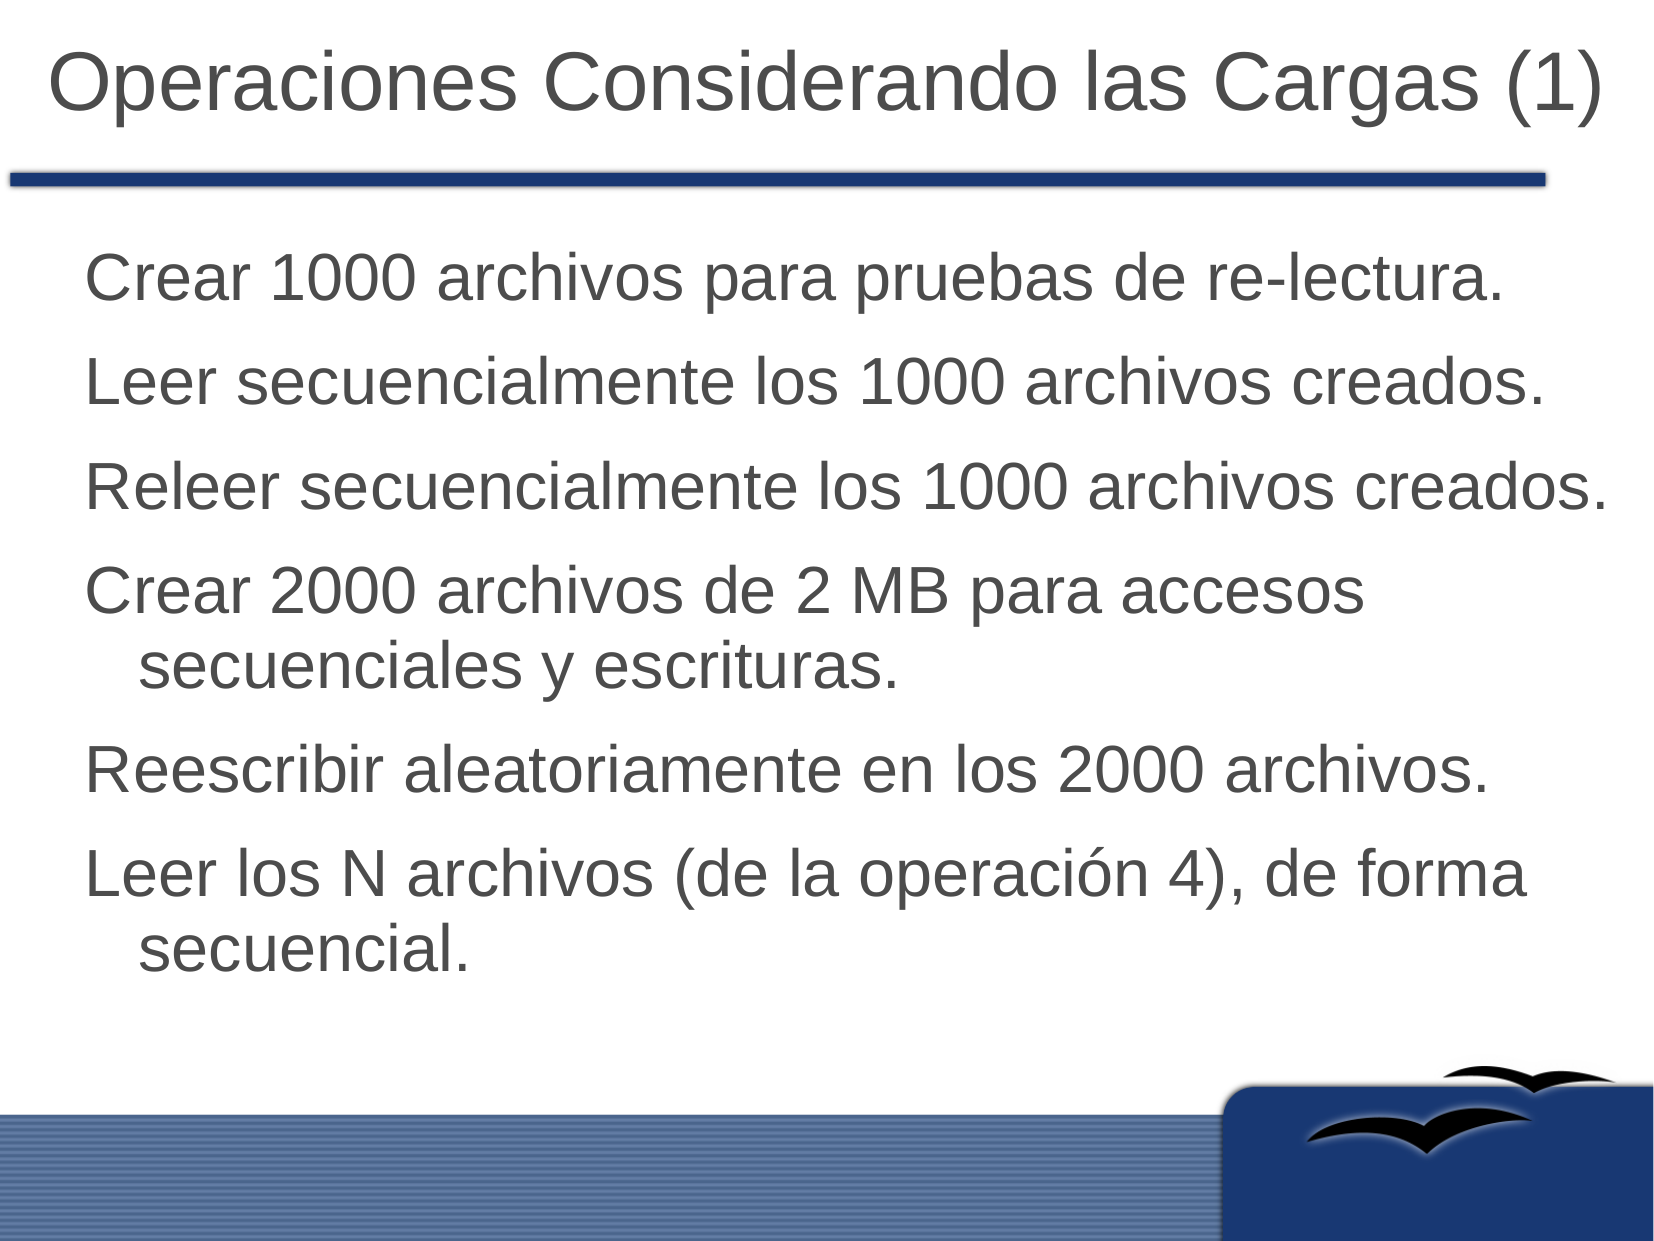

# Operaciones Considerando las Cargas (1)
Crear 1000 archivos para pruebas de re-lectura.
Leer secuencialmente los 1000 archivos creados.
Releer secuencialmente los 1000 archivos creados.
Crear 2000 archivos de 2 MB para accesos secuenciales y escrituras.
Reescribir aleatoriamente en los 2000 archivos.
Leer los N archivos (de la operación 4), de forma secuencial.